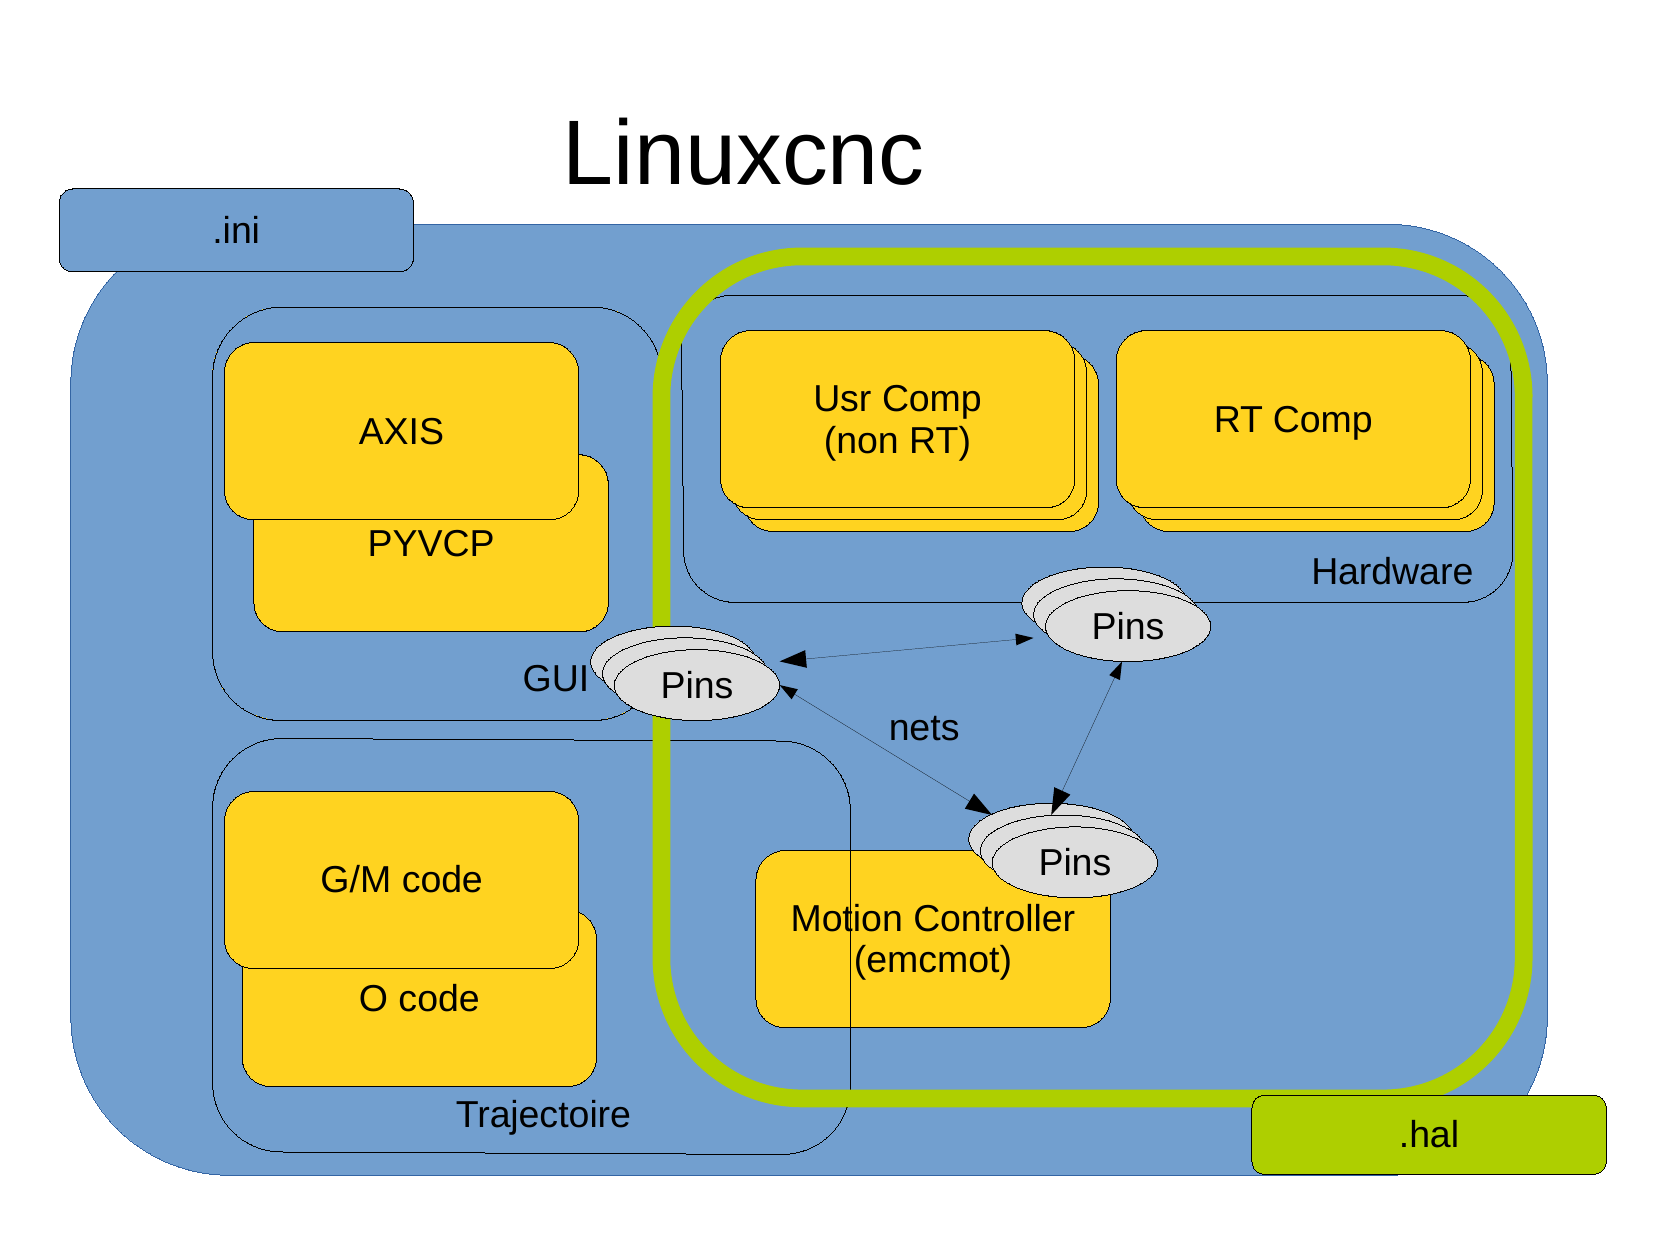

# Linuxcnc
.ini
Usr Comp
(non RT)
RT Comp
AXIS
Comp
Comp
Comp
Comp
PYVCP
Hardware
Pins
GUI
Pins
nets
G/M code
Pins
Motion Controller
(emcmot)
O code
Trajectoire
.hal